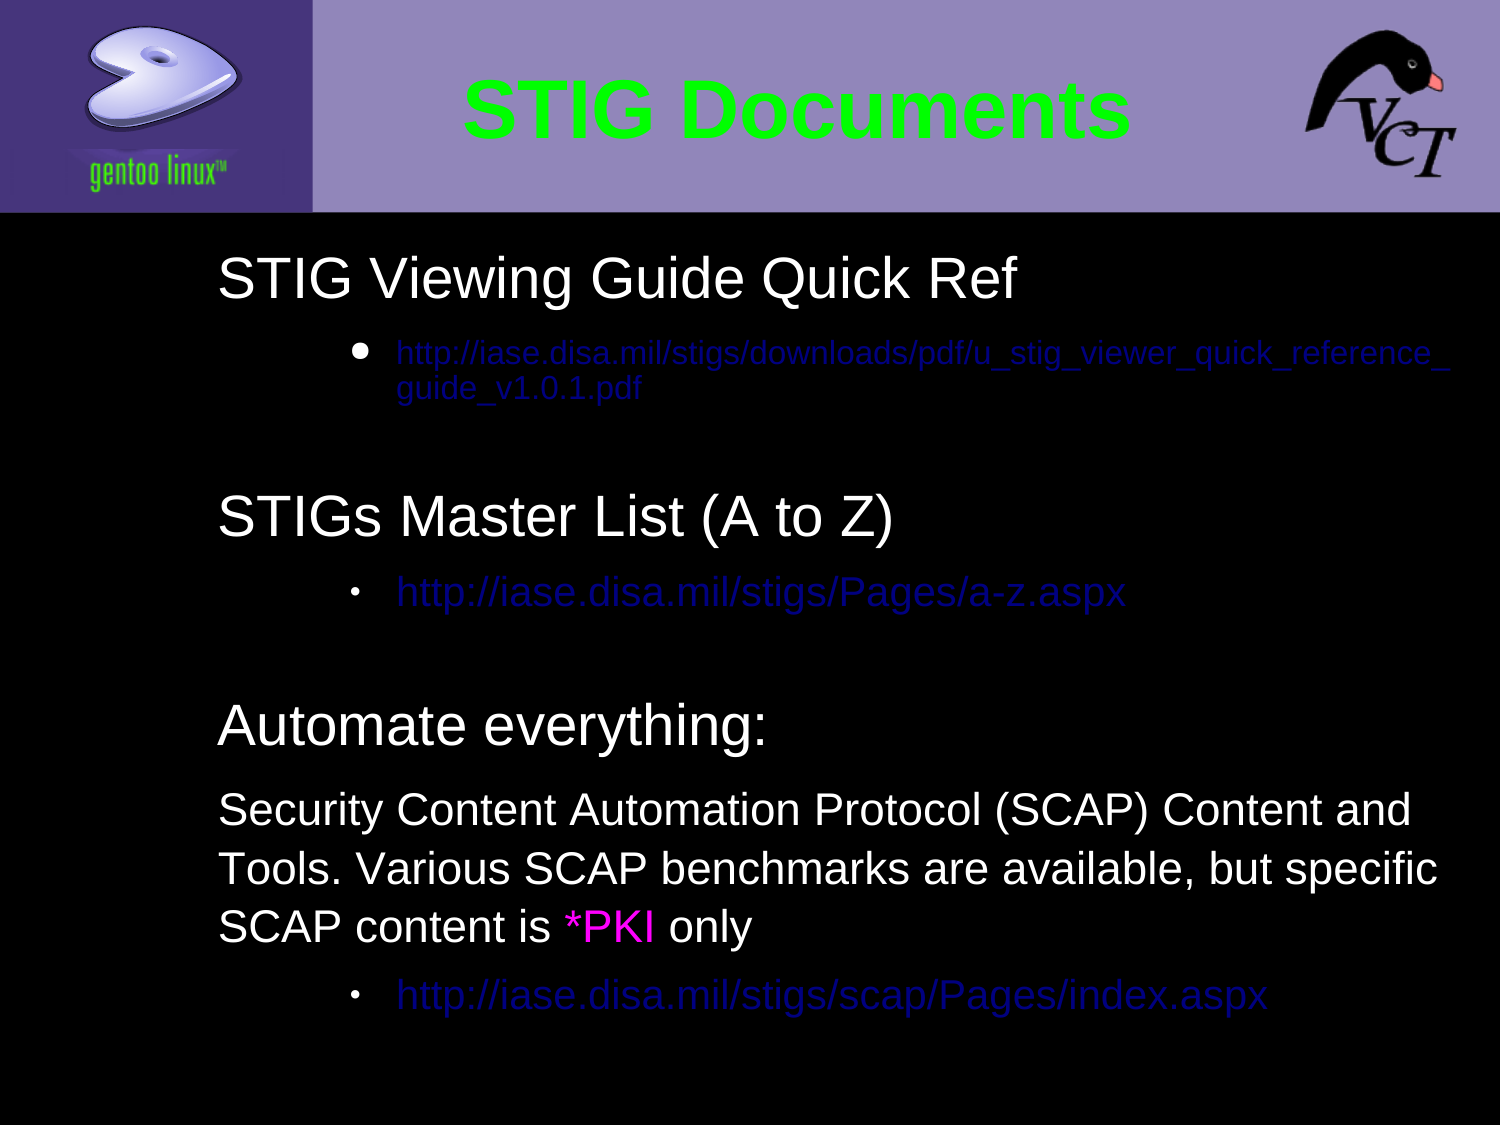

# STIG Documents
STIG Viewing Guide Quick Ref
http://iase.disa.mil/stigs/downloads/pdf/u_stig_viewer_quick_reference_guide_v1.0.1.pdf
STIGs Master List (A to Z)
http://iase.disa.mil/stigs/Pages/a-z.aspx
Automate everything:
Security Content Automation Protocol (SCAP) Content and Tools. Various SCAP benchmarks are available, but specific SCAP content is *PKI only
http://iase.disa.mil/stigs/scap/Pages/index.aspx